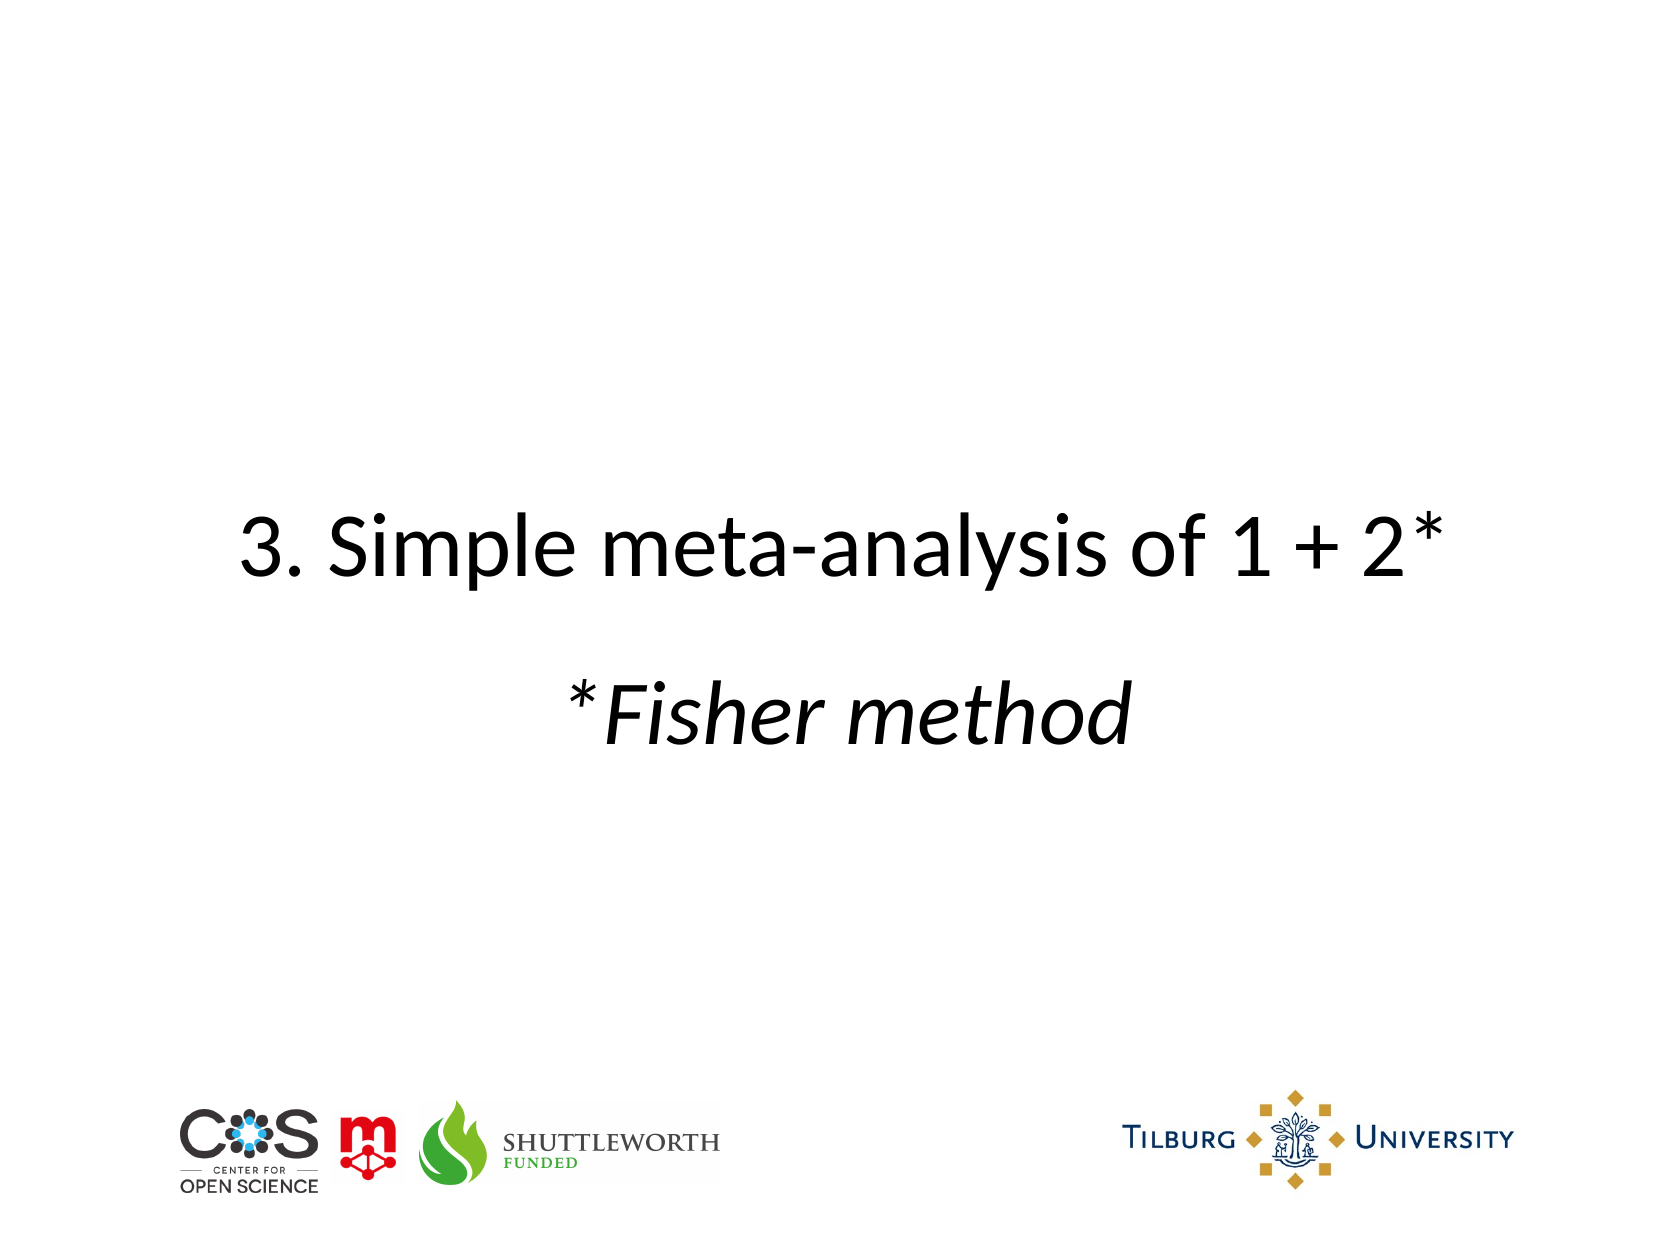

# 3. Simple meta-analysis of 1 + 2*
*Fisher method